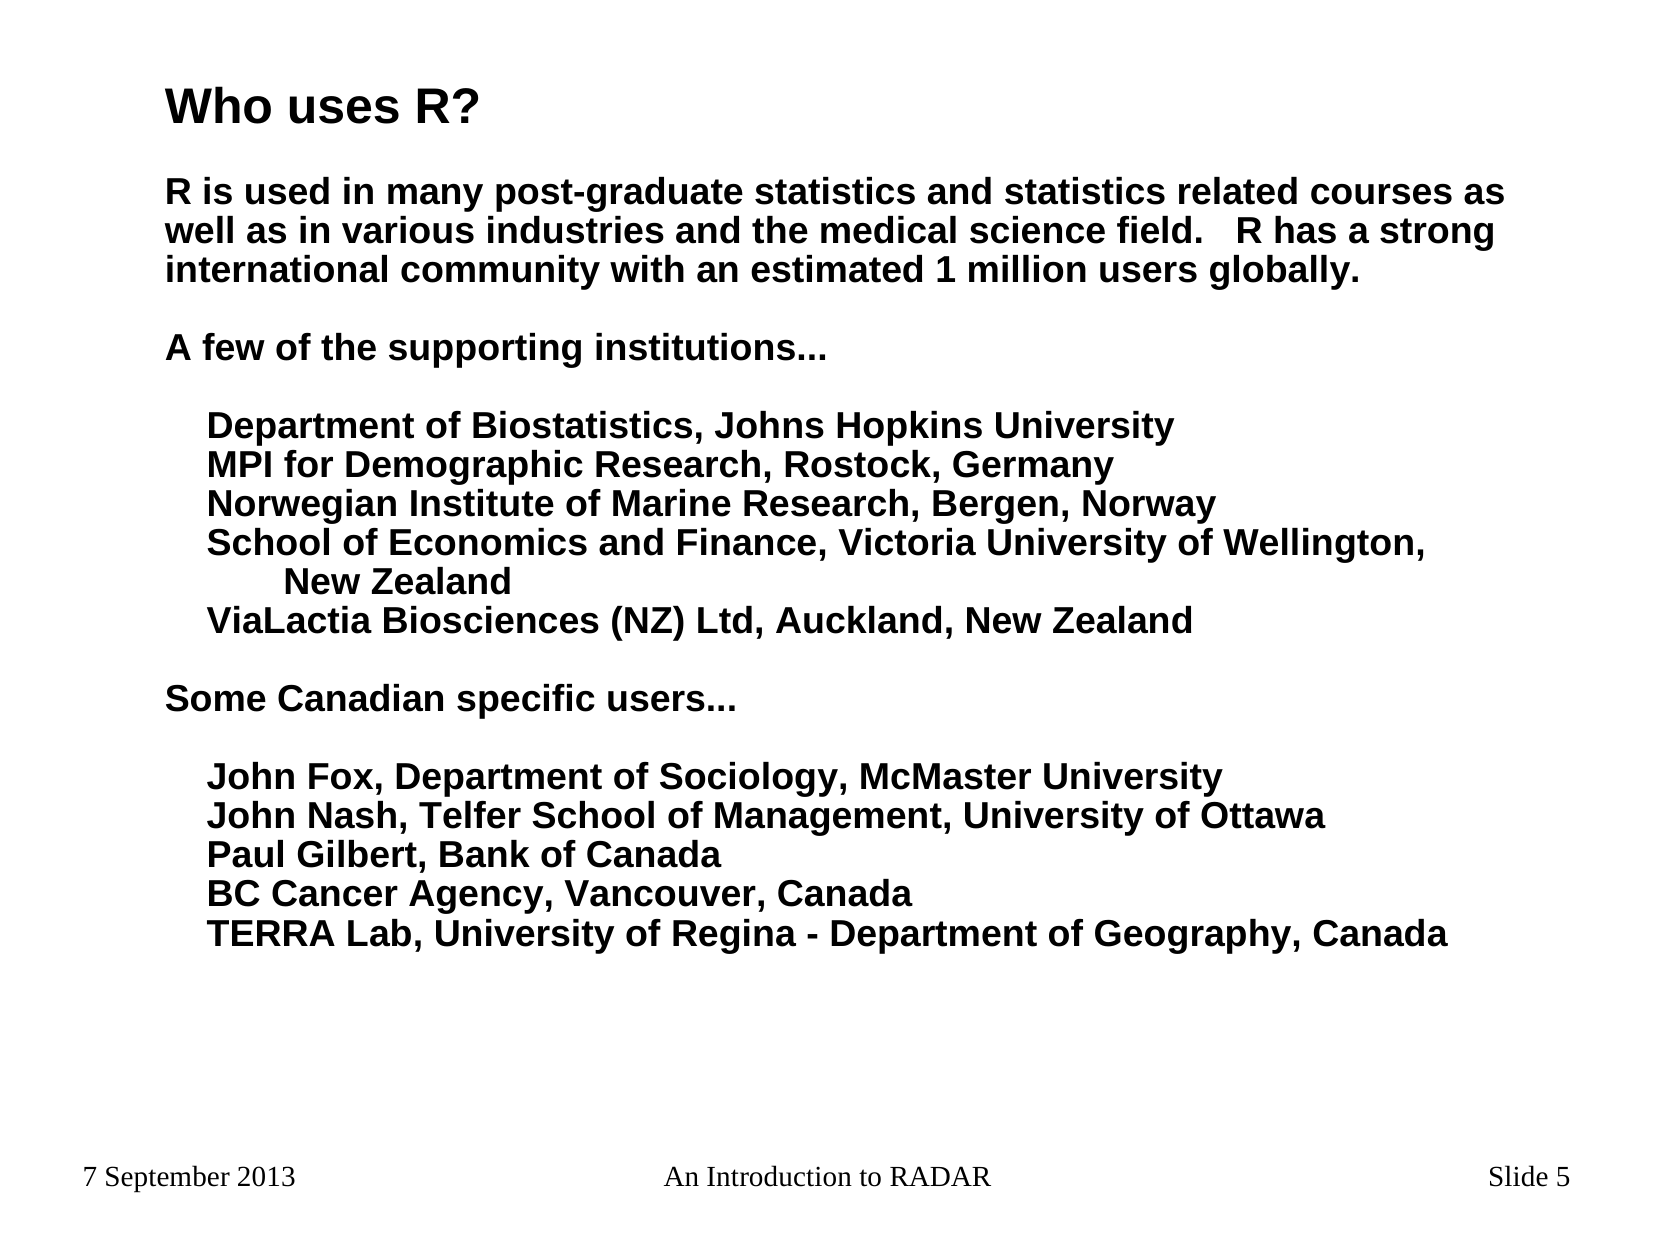

Who uses R?
R is used in many post-graduate statistics and statistics related courses as well as in various industries and the medical science field. R has a strong international community with an estimated 1 million users globally.
A few of the supporting institutions...
 Department of Biostatistics, Johns Hopkins University
 MPI for Demographic Research, Rostock, Germany
 Norwegian Institute of Marine Research, Bergen, Norway
 School of Economics and Finance, Victoria University of Wellington,
	New Zealand
 ViaLactia Biosciences (NZ) Ltd, Auckland, New Zealand
Some Canadian specific users...
 John Fox, Department of Sociology, McMaster University
 John Nash, Telfer School of Management, University of Ottawa
 Paul Gilbert, Bank of Canada
 BC Cancer Agency, Vancouver, Canada
 TERRA Lab, University of Regina - Department of Geography, Canada
5